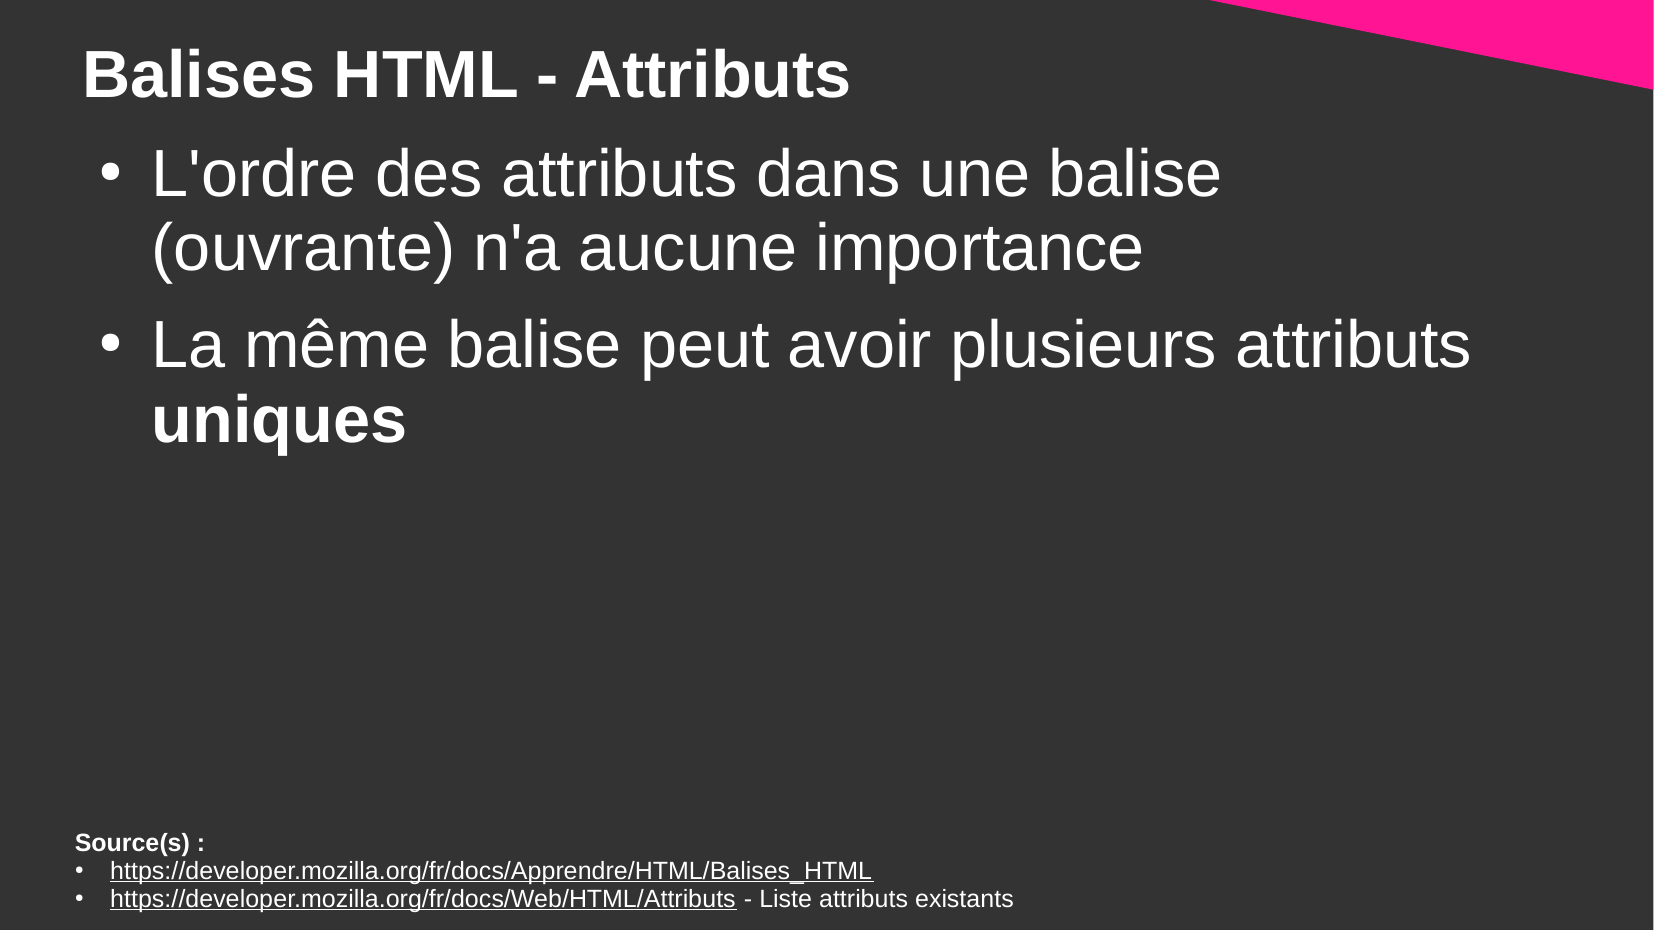

# Balises HTML - Attributs
L'ordre des attributs dans une balise (ouvrante) n'a aucune importance
La même balise peut avoir plusieurs attributs uniques
Source(s) :
https://developer.mozilla.org/fr/docs/Apprendre/HTML/Balises_HTML
https://developer.mozilla.org/fr/docs/Web/HTML/Attributs - Liste attributs existants